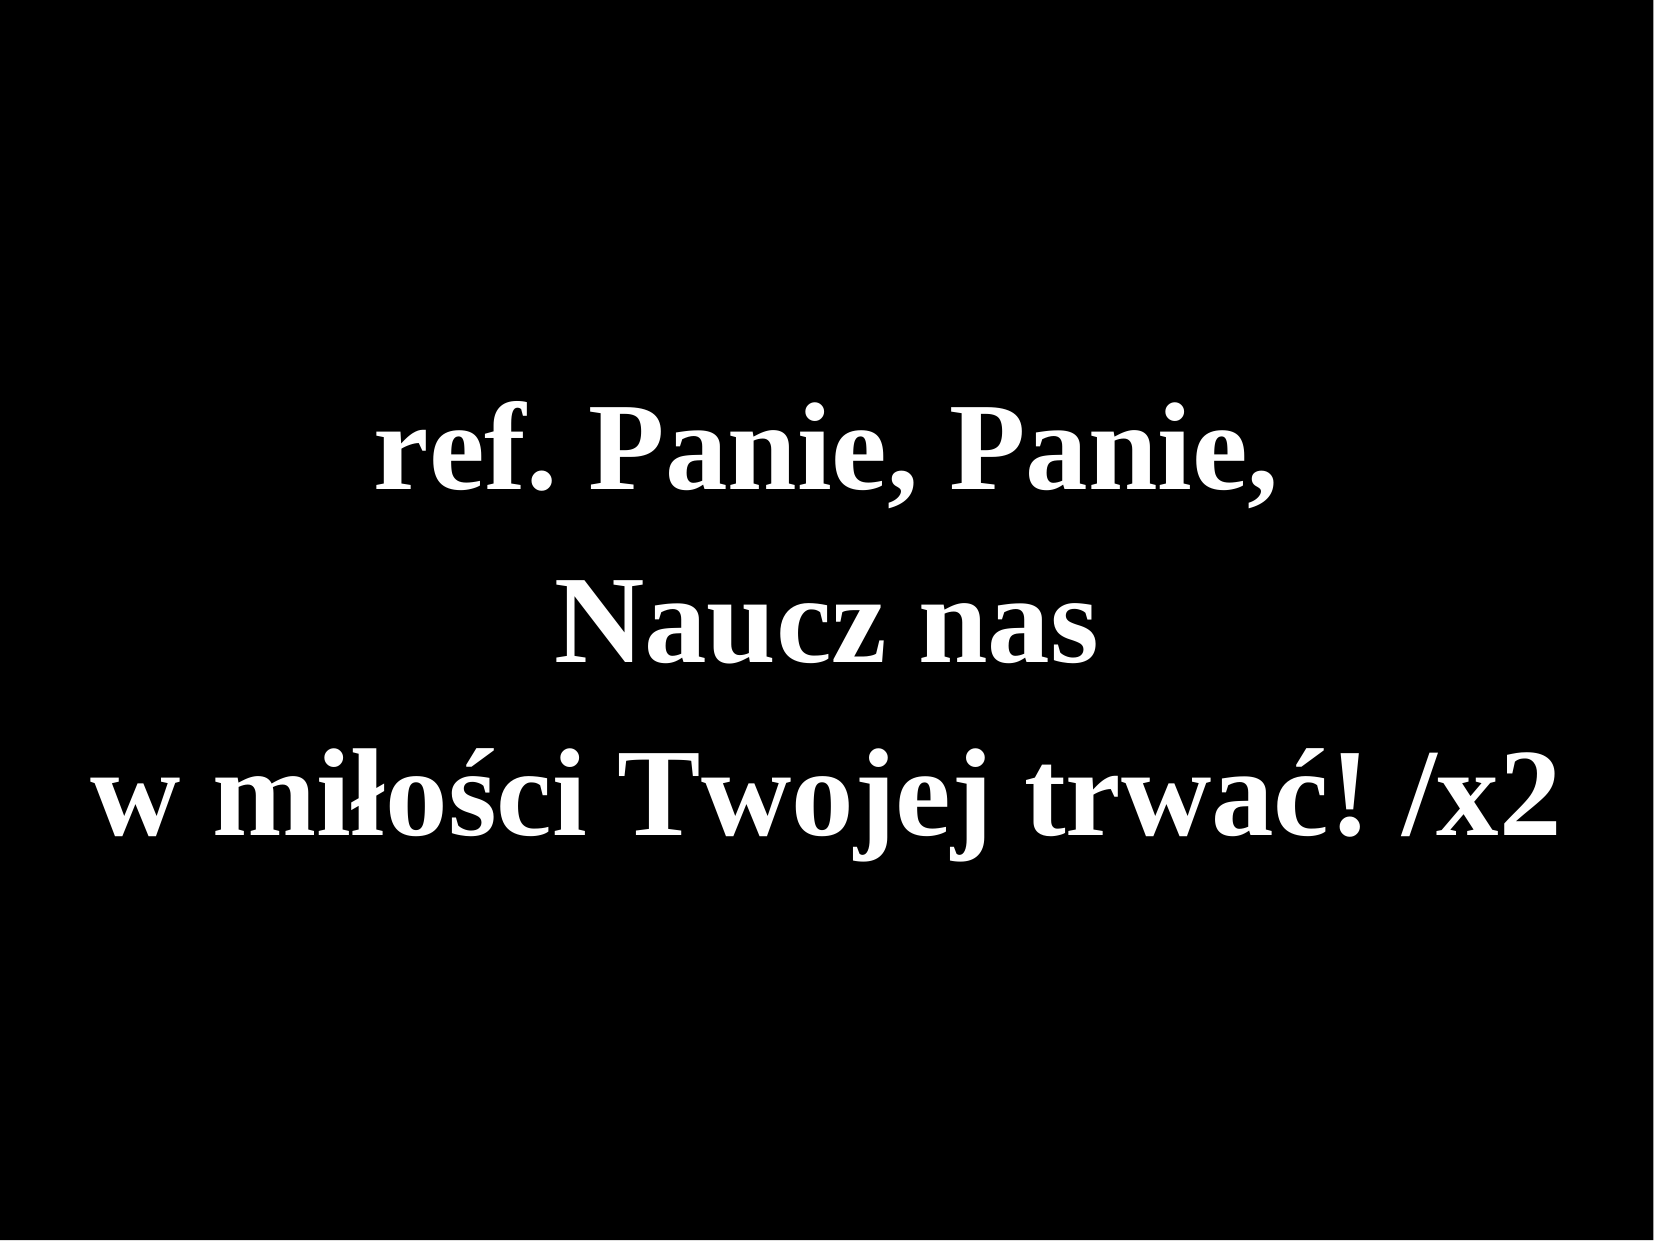

# ref. Panie, Panie, ppp Naucz nas ppp w miłości Twojej trwać! /x2